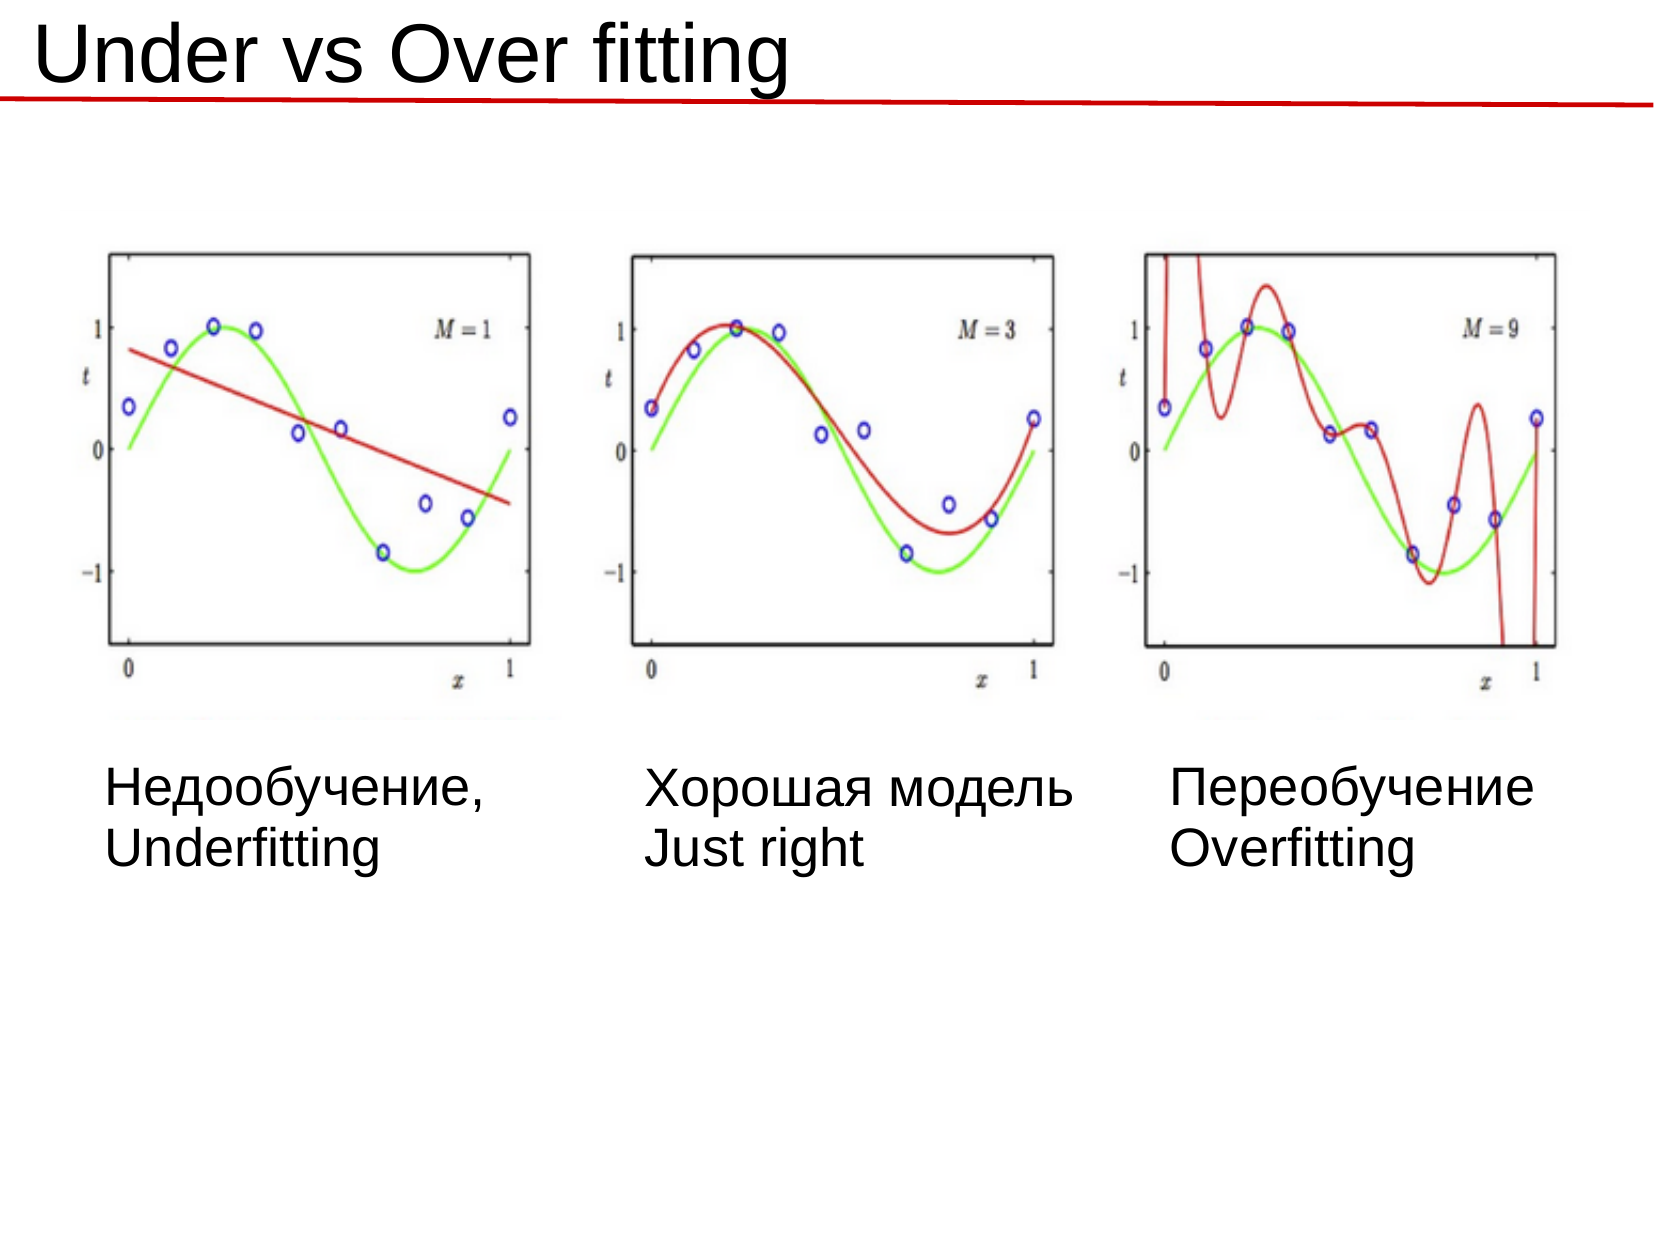

Under vs Over fitting
Недообучение,
Underfitting
Переобучение
Overfitting
Хорошая модель
Just right